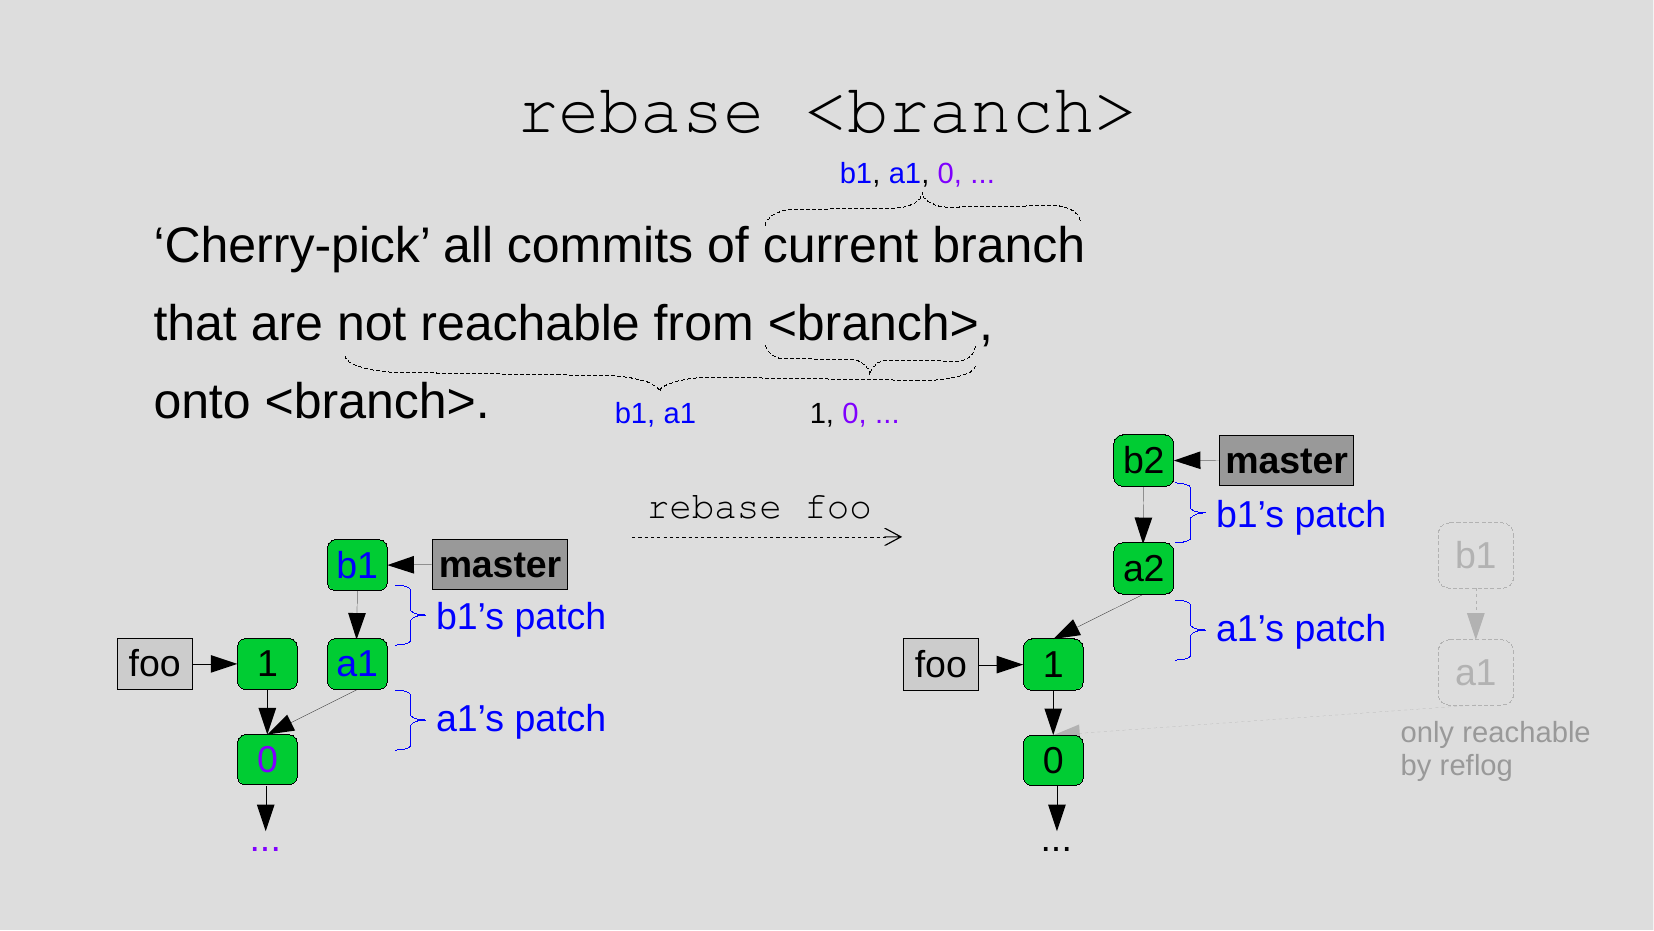

# rebase <branch>
b1, a1, 0, ...
‘Cherry-pick’ all commits of current branch
that are not reachable from <branch>,
onto <branch>.
1, 0, ...
b1, a1
b2
master
rebase foo
b1’s patch
b1
b1
master
a2
b1’s patch
a1’s patch
foo
1
a1
foo
1
a1
a1’s patch
only reachable by reflog
0
0
...
...